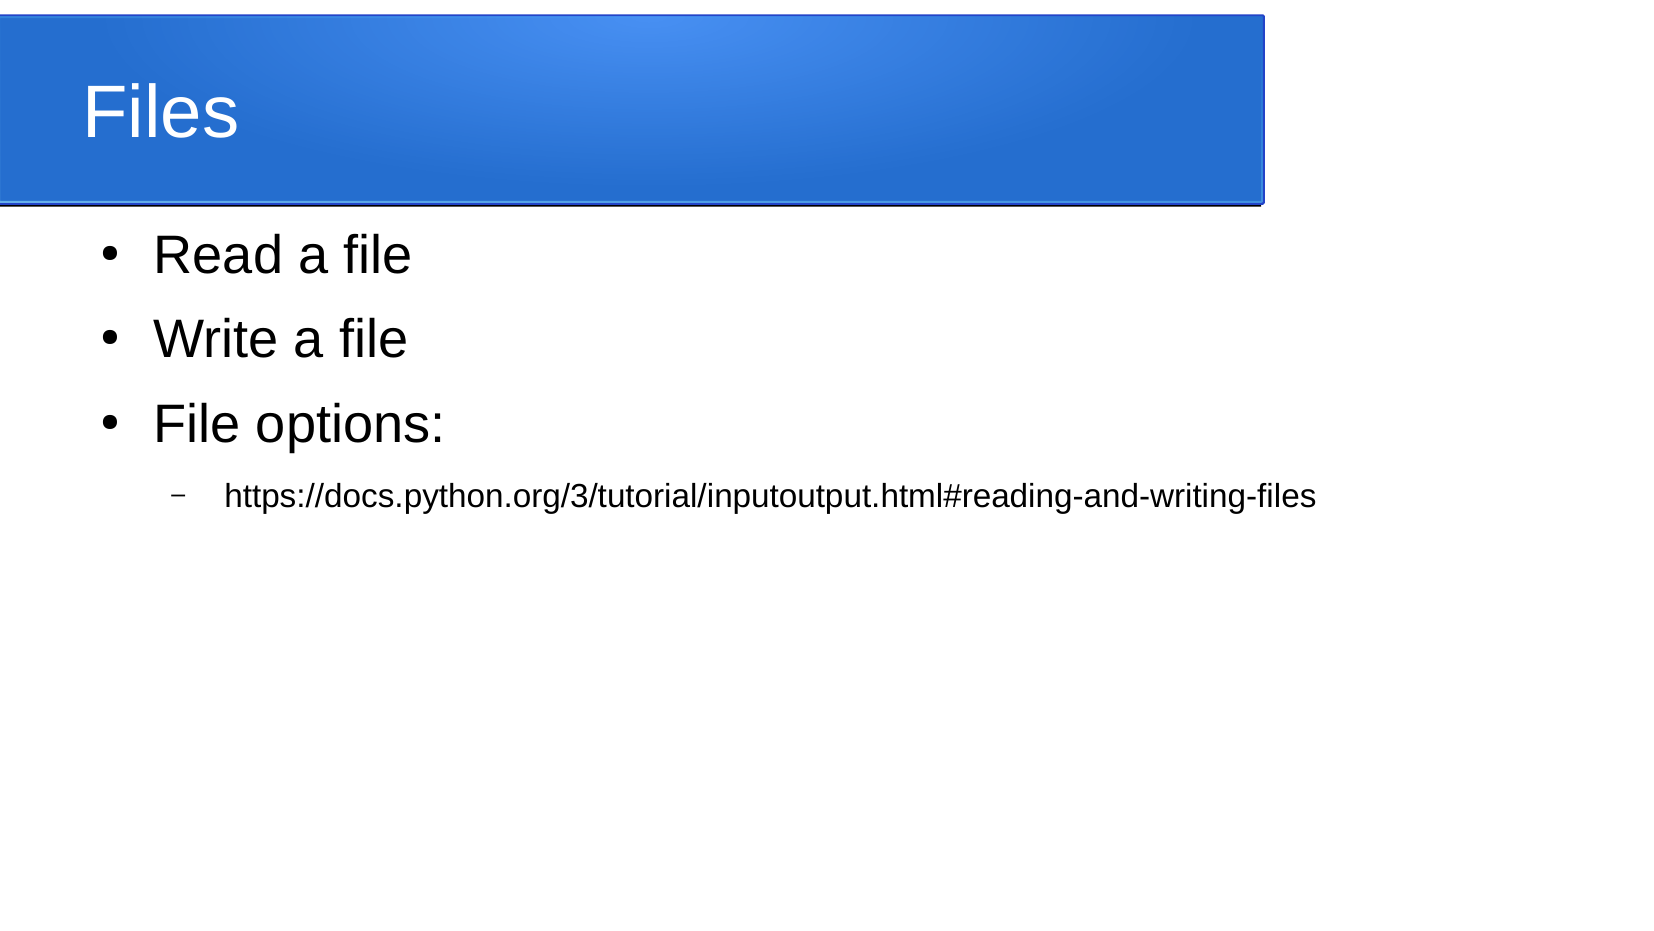

# Files
Read a file
Write a file
File options:
https://docs.python.org/3/tutorial/inputoutput.html#reading-and-writing-files